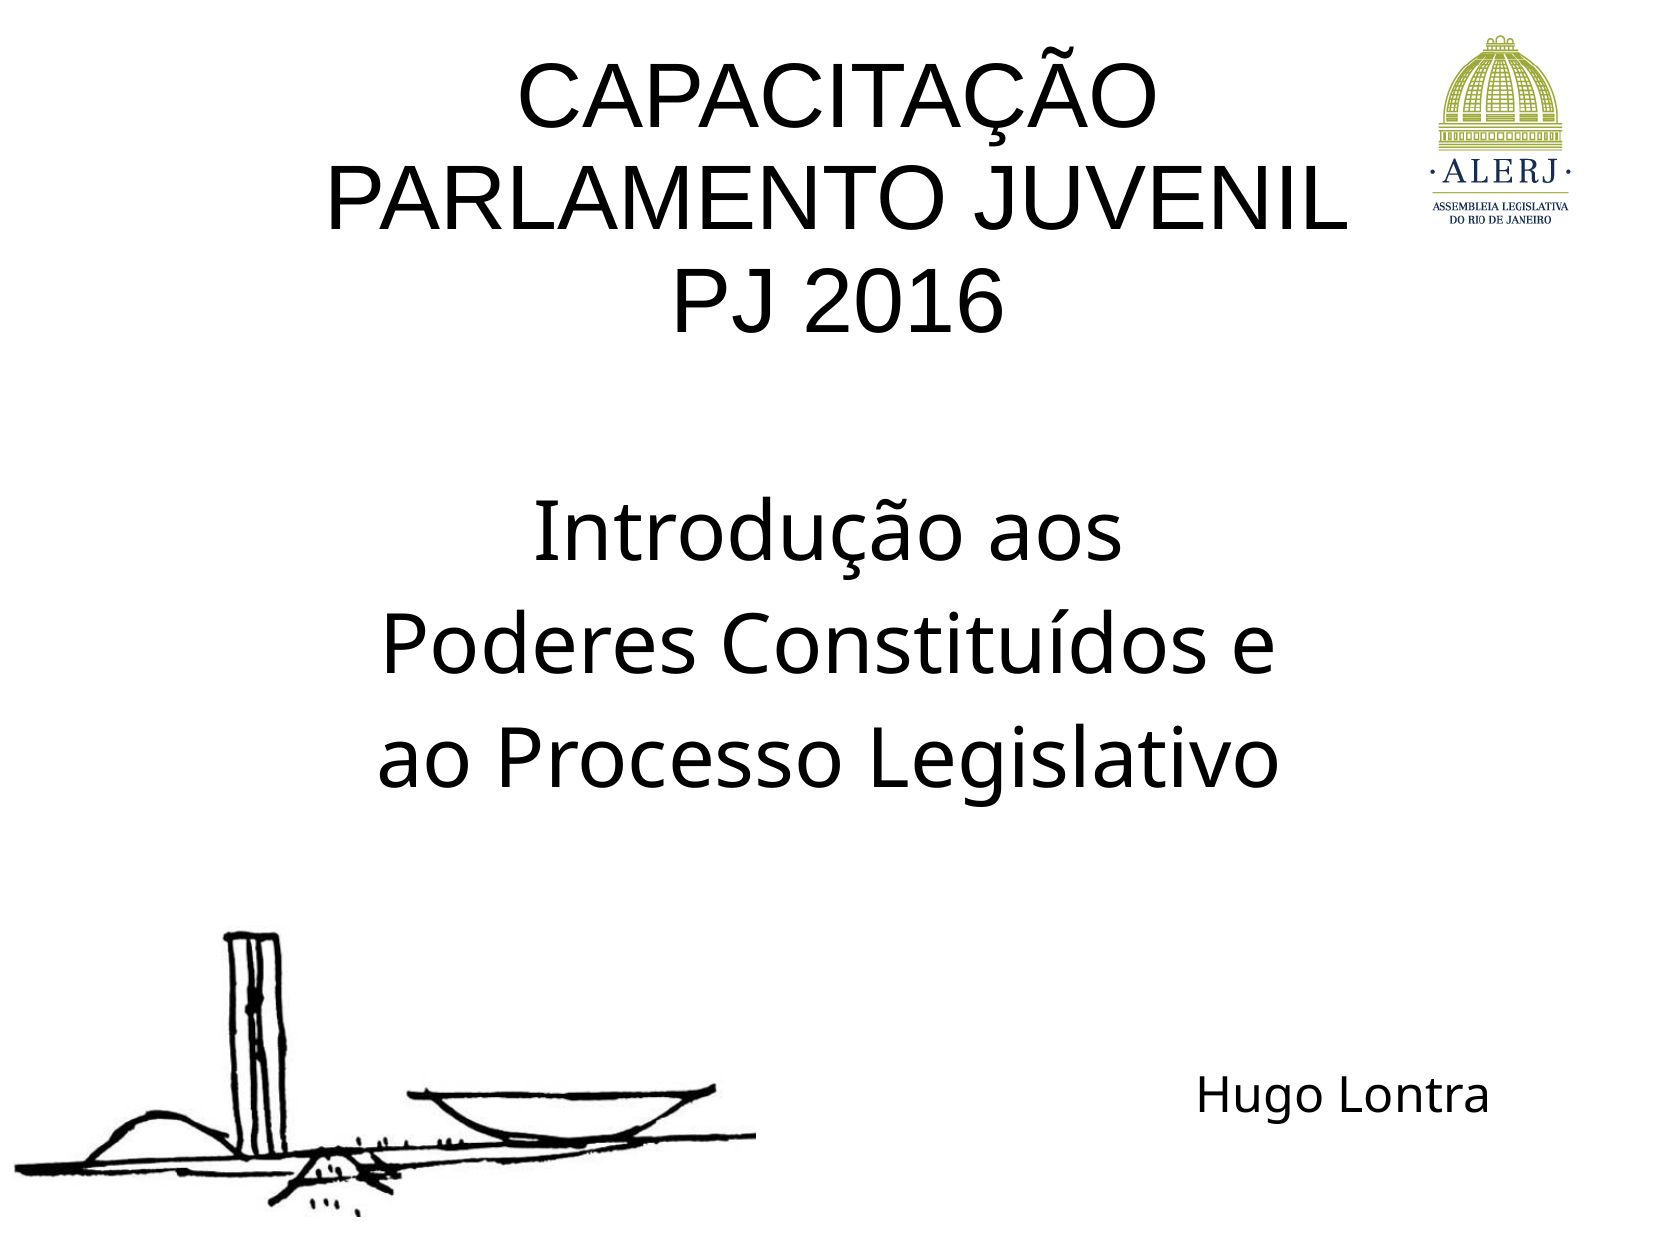

# CAPACITAÇÃO PARLAMENTO JUVENIL PJ 2016
Introdução aos Poderes Constituídos e ao Processo Legislativo
Hugo Lontra